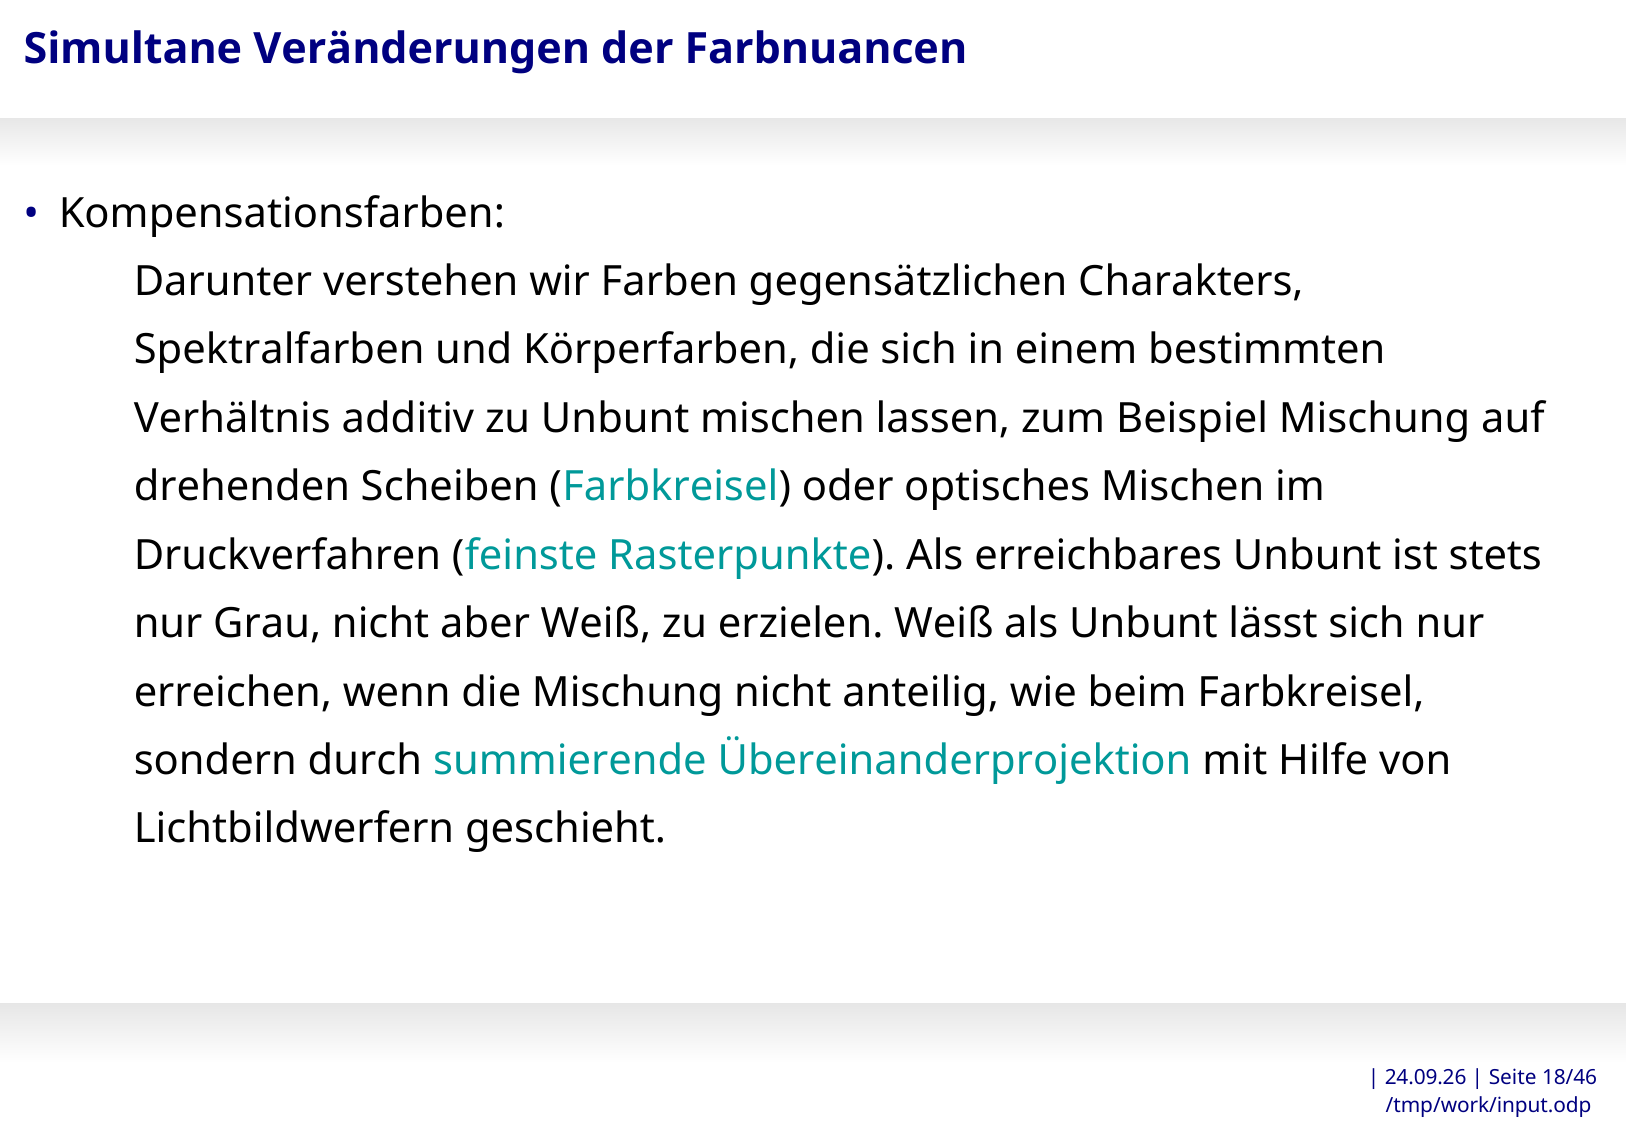

# Simultane Veränderungen der Farbnuancen
Kompensationsfarben:
Darunter verstehen wir Farben gegensätzlichen Charakters, Spektralfarben und Körperfarben, die sich in einem bestimmten Verhältnis additiv zu Unbunt mischen lassen, zum Beispiel Mischung auf drehenden Scheiben (Farbkreisel) oder optisches Mischen im Druckverfahren (feinste Rasterpunkte). Als erreichbares Unbunt ist stets nur Grau, nicht aber Weiß, zu erzielen. Weiß als Unbunt lässt sich nur erreichen, wenn die Mischung nicht anteilig, wie beim Farbkreisel, sondern durch summierende Übereinanderprojektion mit Hilfe von Lichtbildwerfern geschieht.